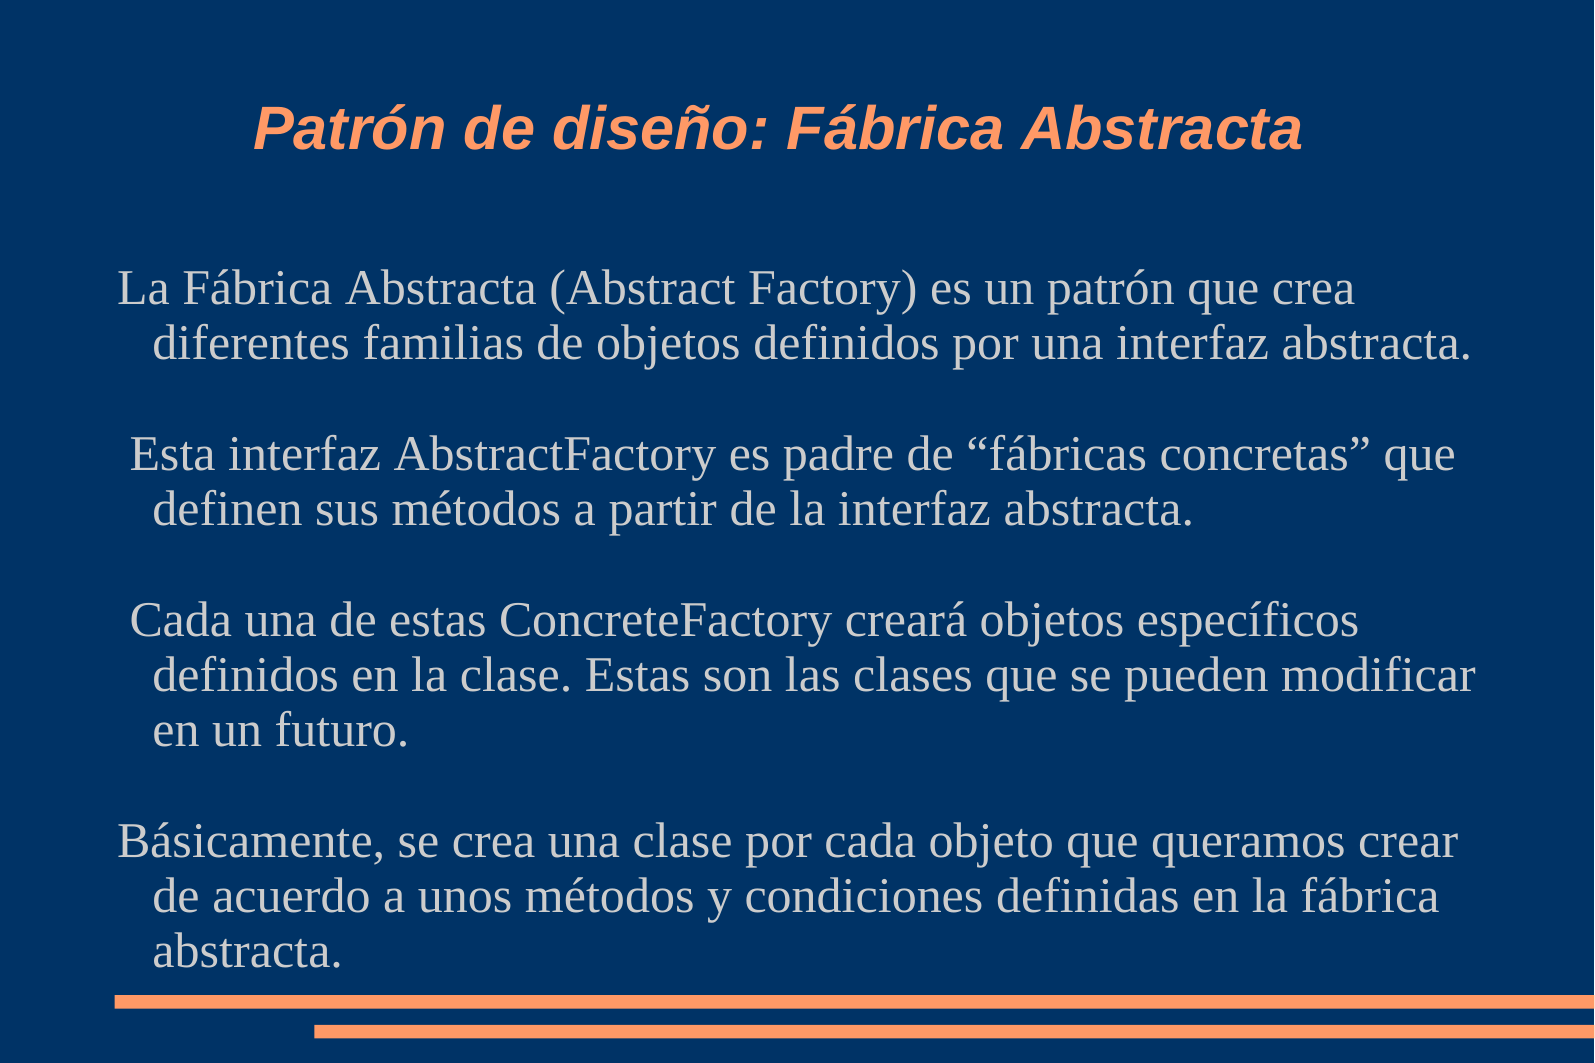

# Patrón de diseño: Fábrica Abstracta
La Fábrica Abstracta (Abstract Factory) es un patrón que crea diferentes familias de objetos definidos por una interfaz abstracta.
 Esta interfaz AbstractFactory es padre de “fábricas concretas” que definen sus métodos a partir de la interfaz abstracta.
 Cada una de estas ConcreteFactory creará objetos específicos definidos en la clase. Estas son las clases que se pueden modificar en un futuro.
Básicamente, se crea una clase por cada objeto que queramos crear de acuerdo a unos métodos y condiciones definidas en la fábrica abstracta.